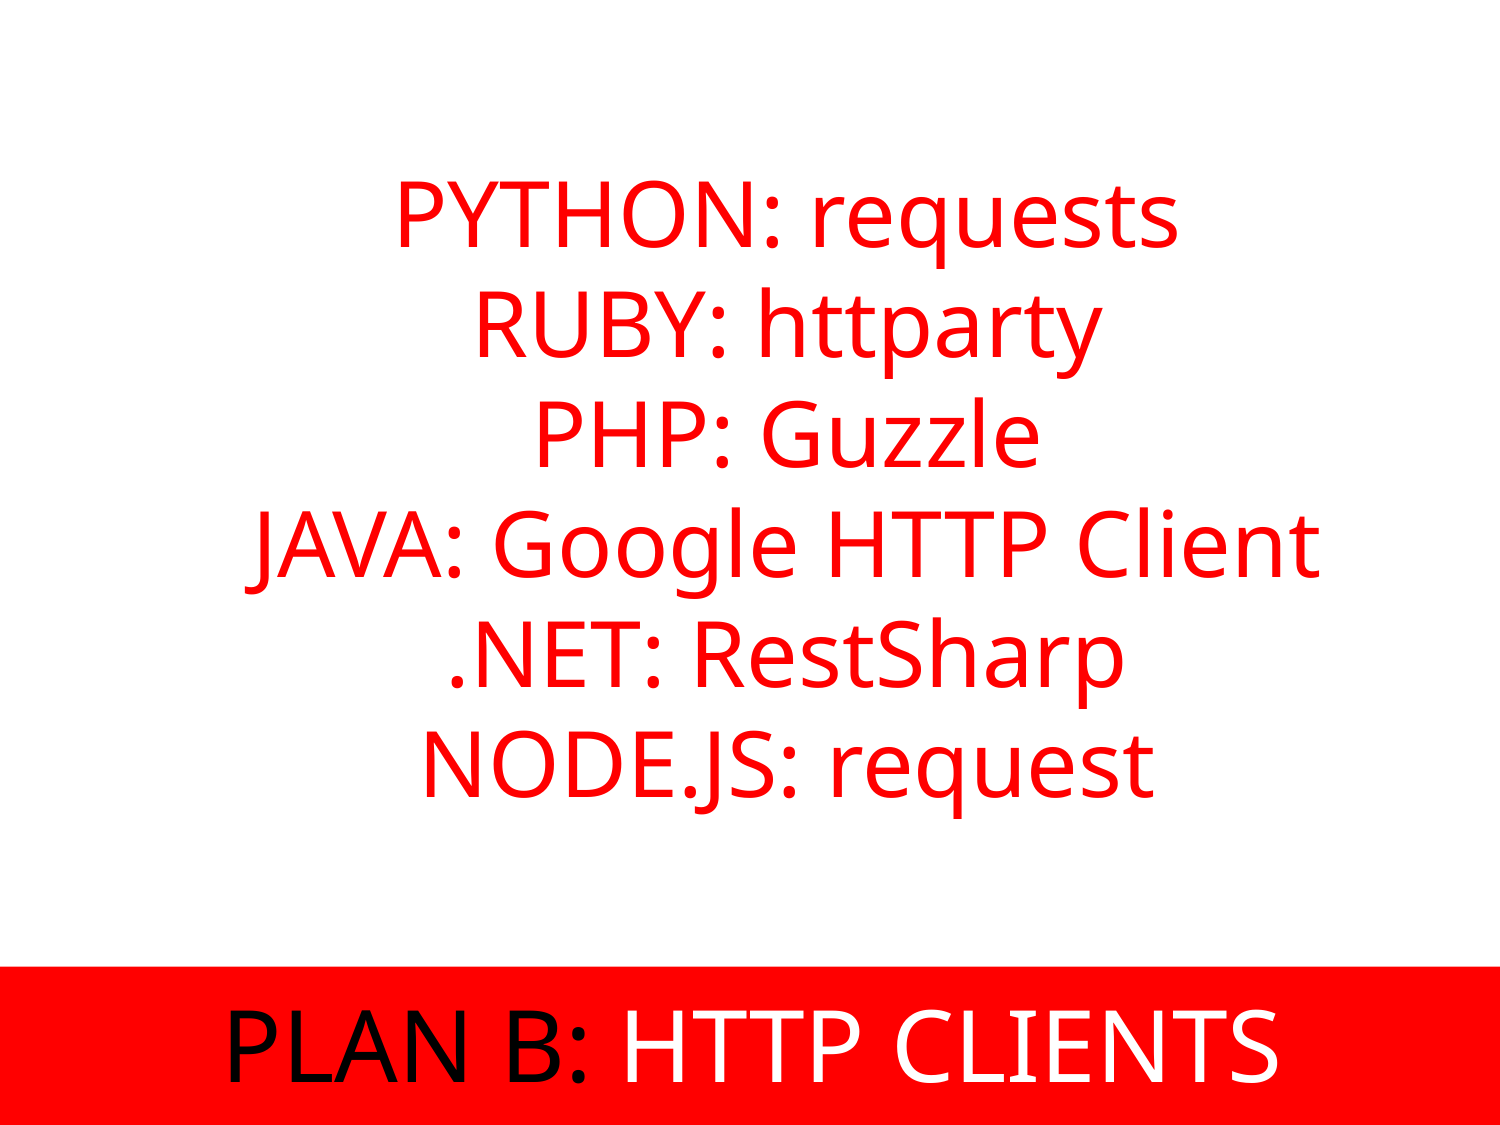

PYTHON: requests
RUBY: httparty
PHP: Guzzle
JAVA: Google HTTP Client
.NET: RestSharp
NODE.JS: request
# PLAN B: HTTP CLIENTS